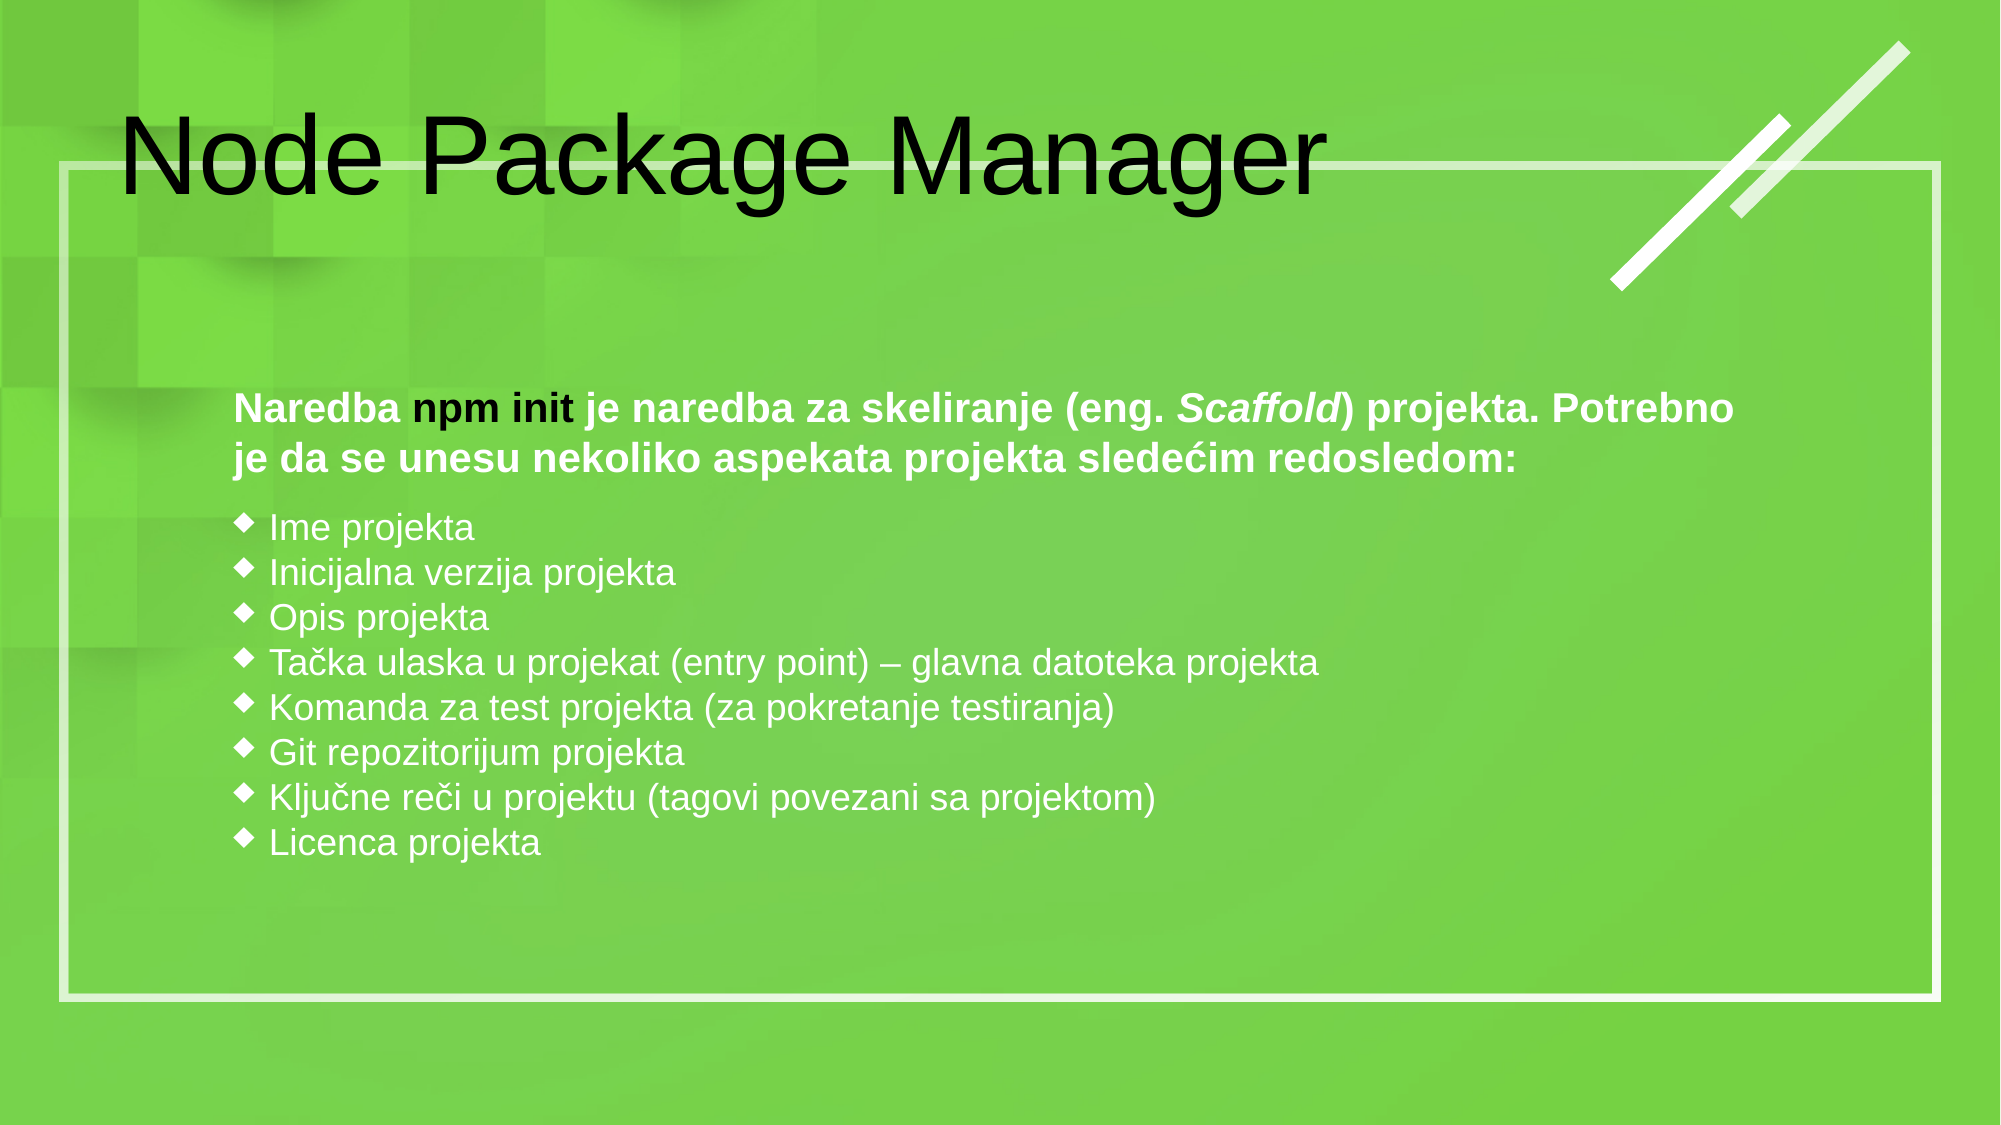

Node Package Manager
Naredba npm init je naredba za skeliranje (eng. Scaffold) projekta. Potrebno je da se unesu nekoliko aspekata projekta sledećim redosledom:
Ime projekta
Inicijalna verzija projekta
Opis projekta
Tačka ulaska u projekat (entry point) – glavna datoteka projekta
Komanda za test projekta (za pokretanje testiranja)
Git repozitorijum projekta
Ključne reči u projektu (tagovi povezani sa projektom)
Licenca projekta